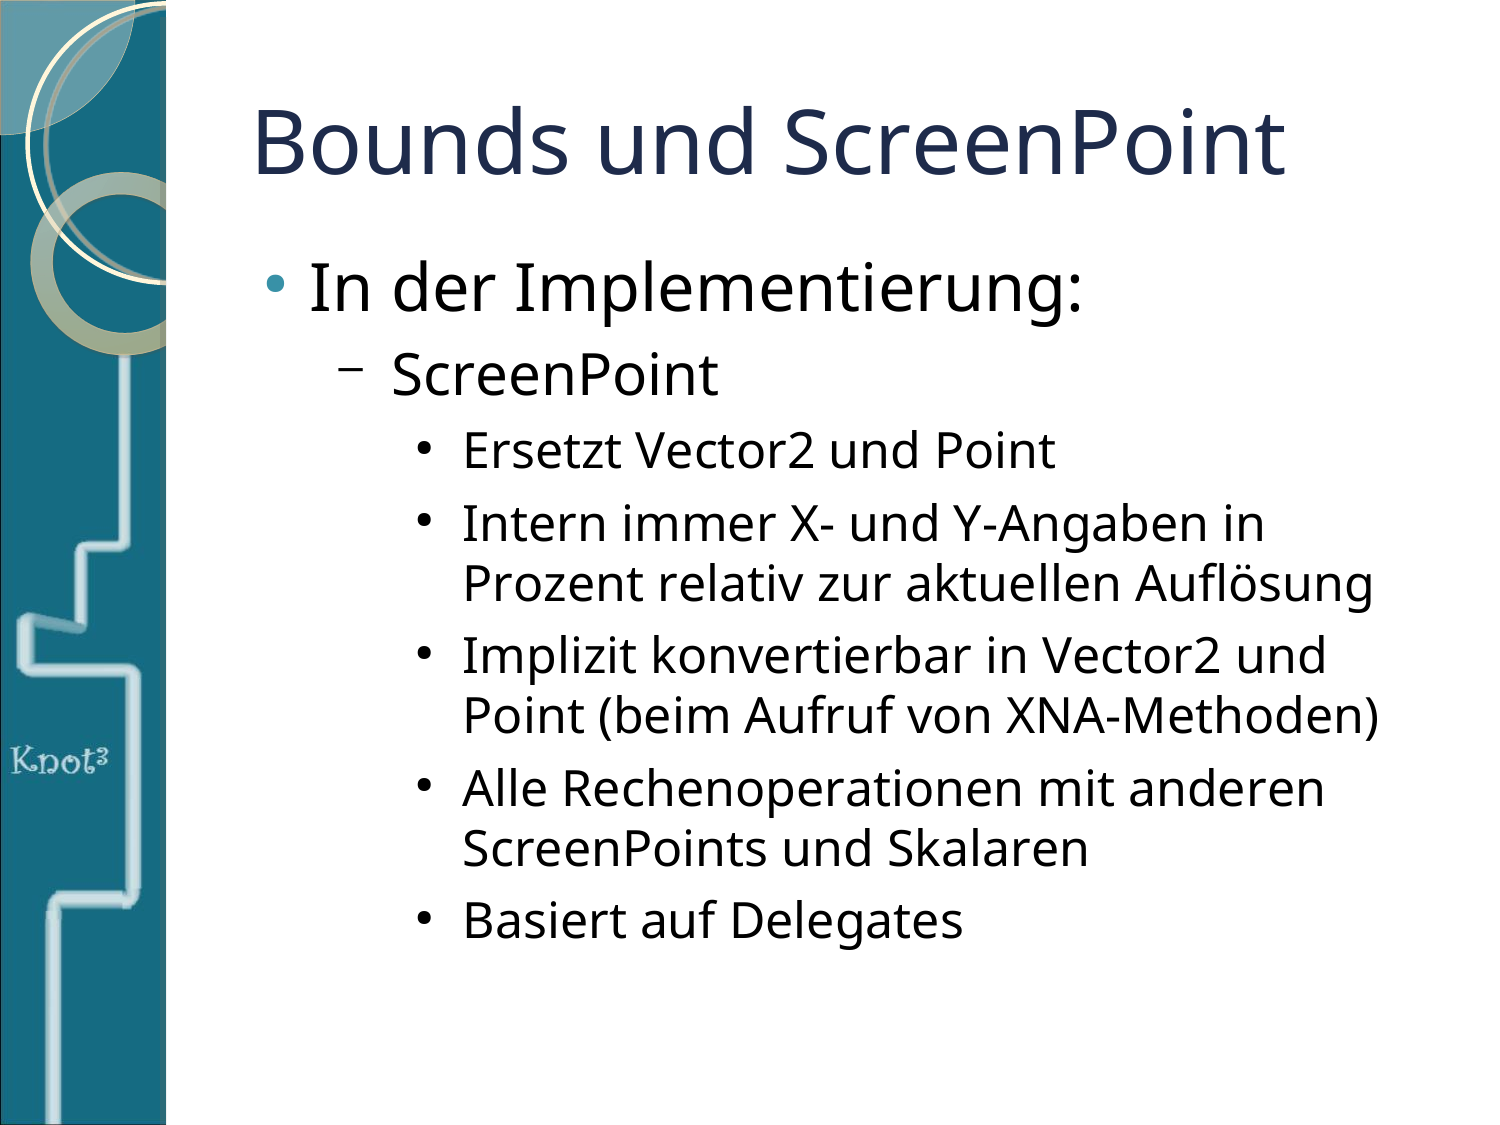

# Bounds und ScreenPoint
In der Implementierung:
ScreenPoint
Ersetzt Vector2 und Point
Intern immer X- und Y-Angaben in Prozent relativ zur aktuellen Auflösung
Implizit konvertierbar in Vector2 und Point (beim Aufruf von XNA-Methoden)
Alle Rechenoperationen mit anderen ScreenPoints und Skalaren
Basiert auf Delegates